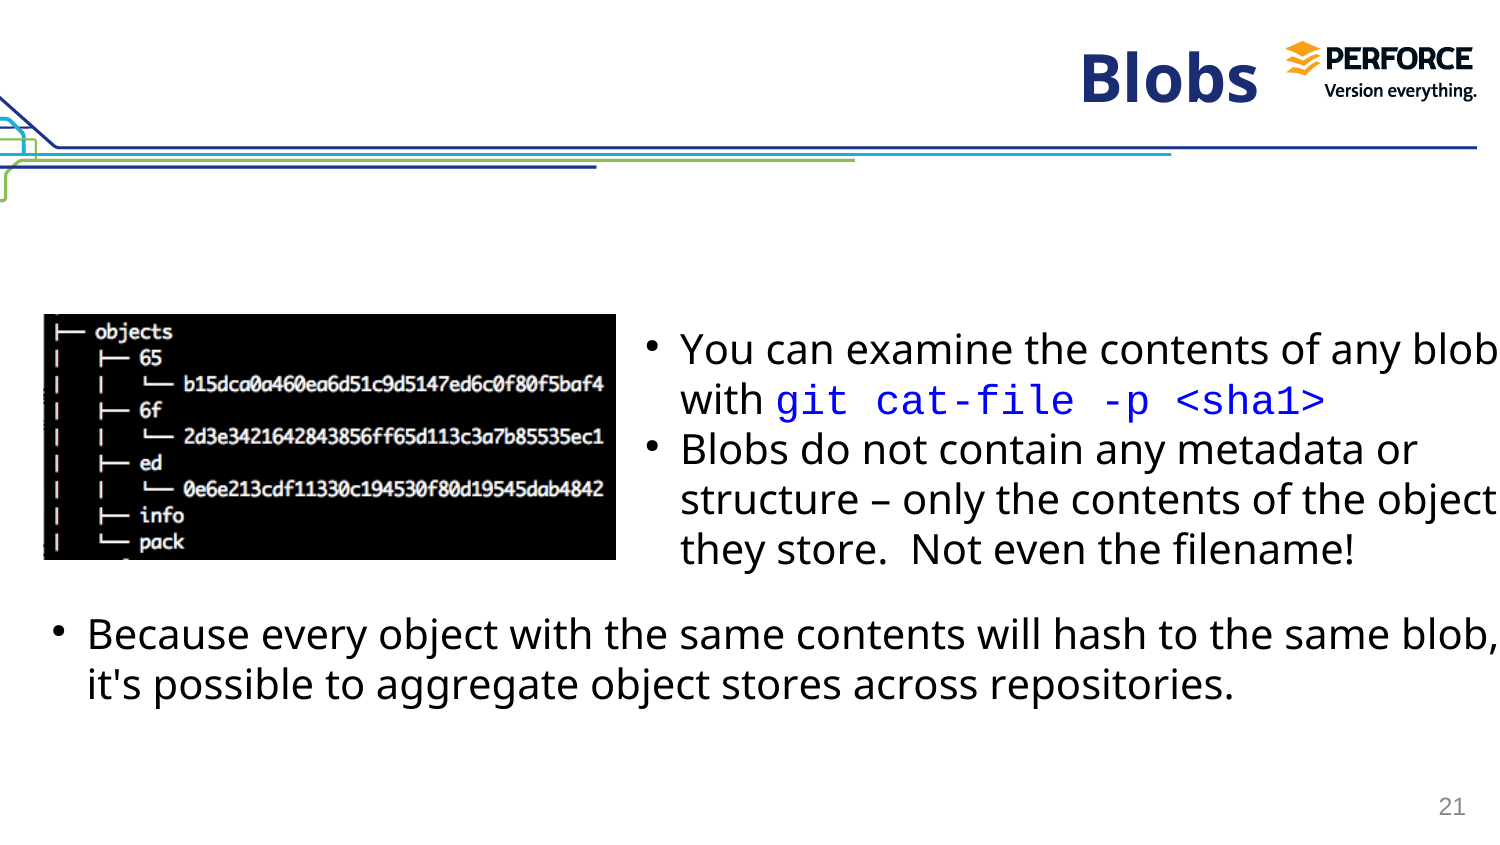

# Blobs
You can examine the contents of any blob
with git cat-file -p <sha1>
Blobs do not contain any metadata or
structure – only the contents of the object
they store. Not even the filename!
Because every object with the same contents will hash to the same blob,
it's possible to aggregate object stores across repositories.